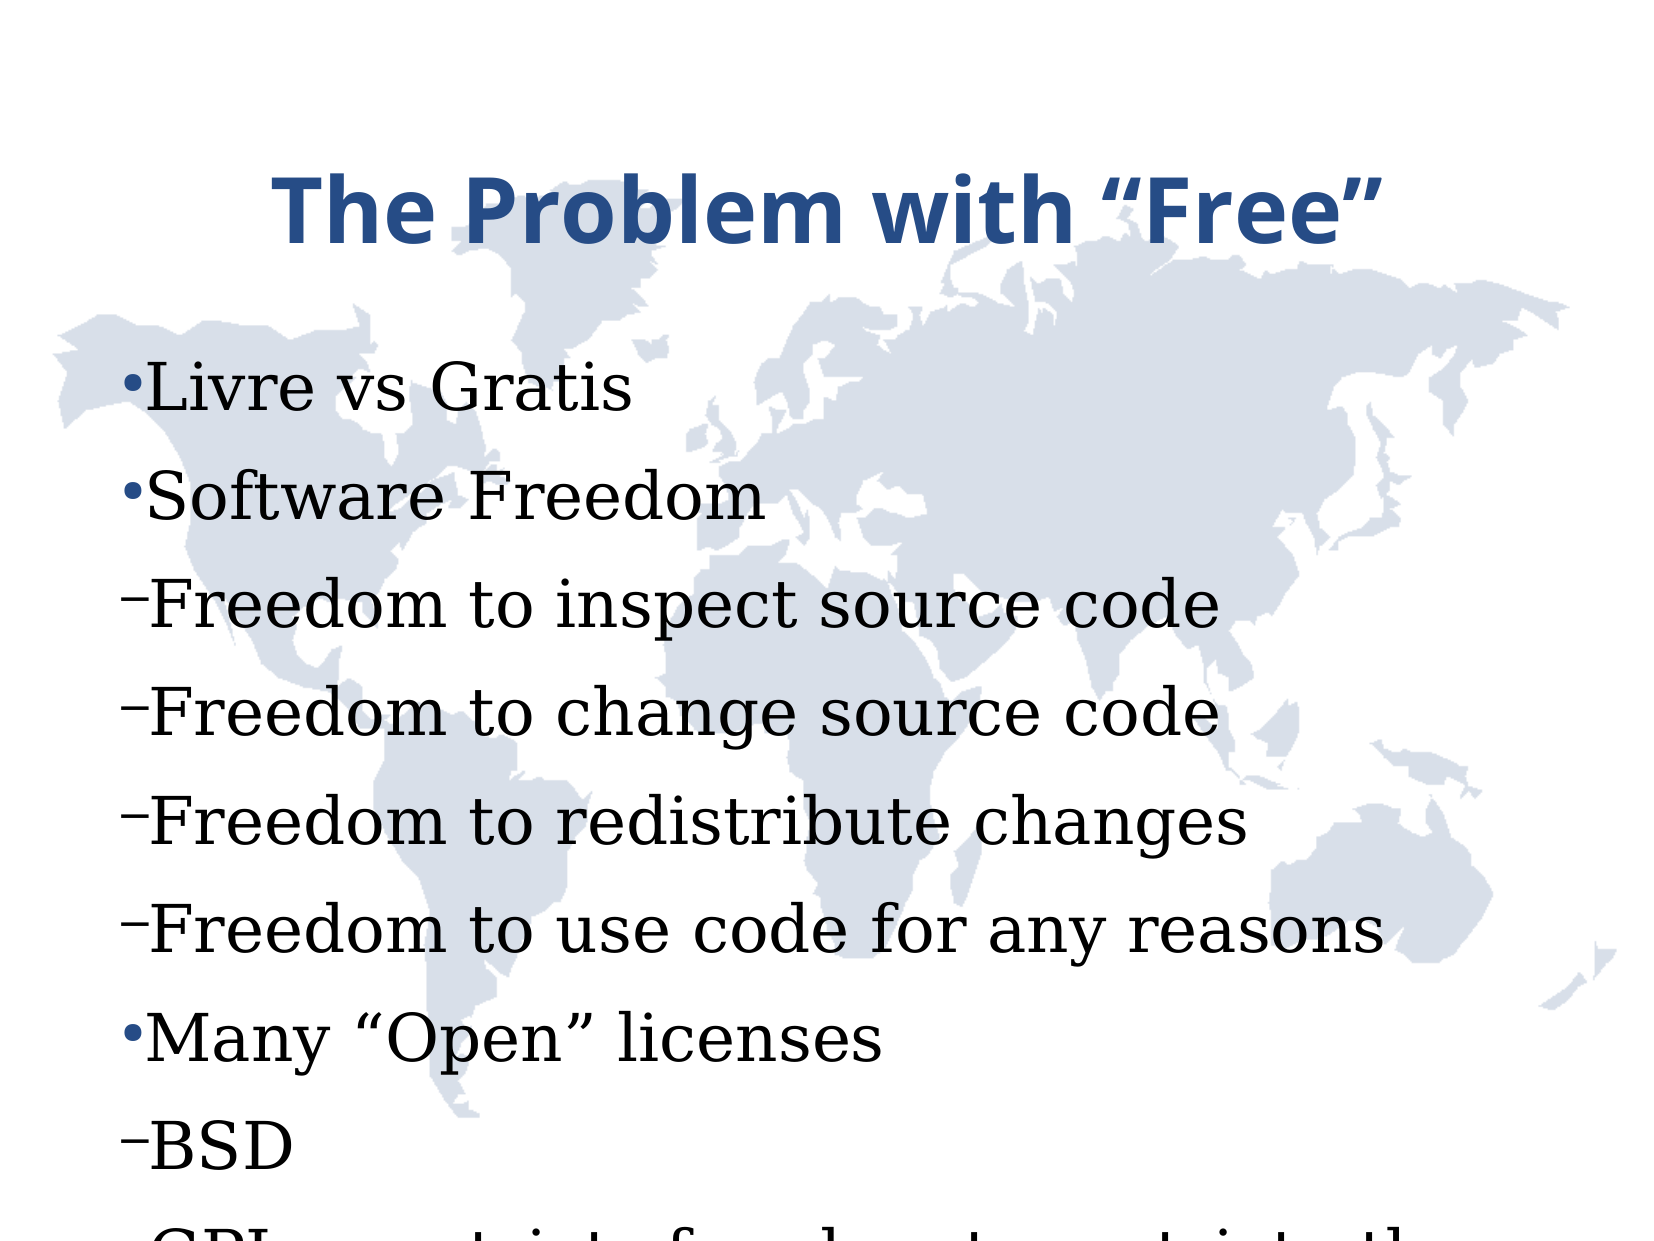

# The Problem with “Free”
Livre vs Gratis
Software Freedom
Freedom to inspect source code
Freedom to change source code
Freedom to redistribute changes
Freedom to use code for any reasons
Many “Open” licenses
BSD
GPL – restricts freedom to restrict others